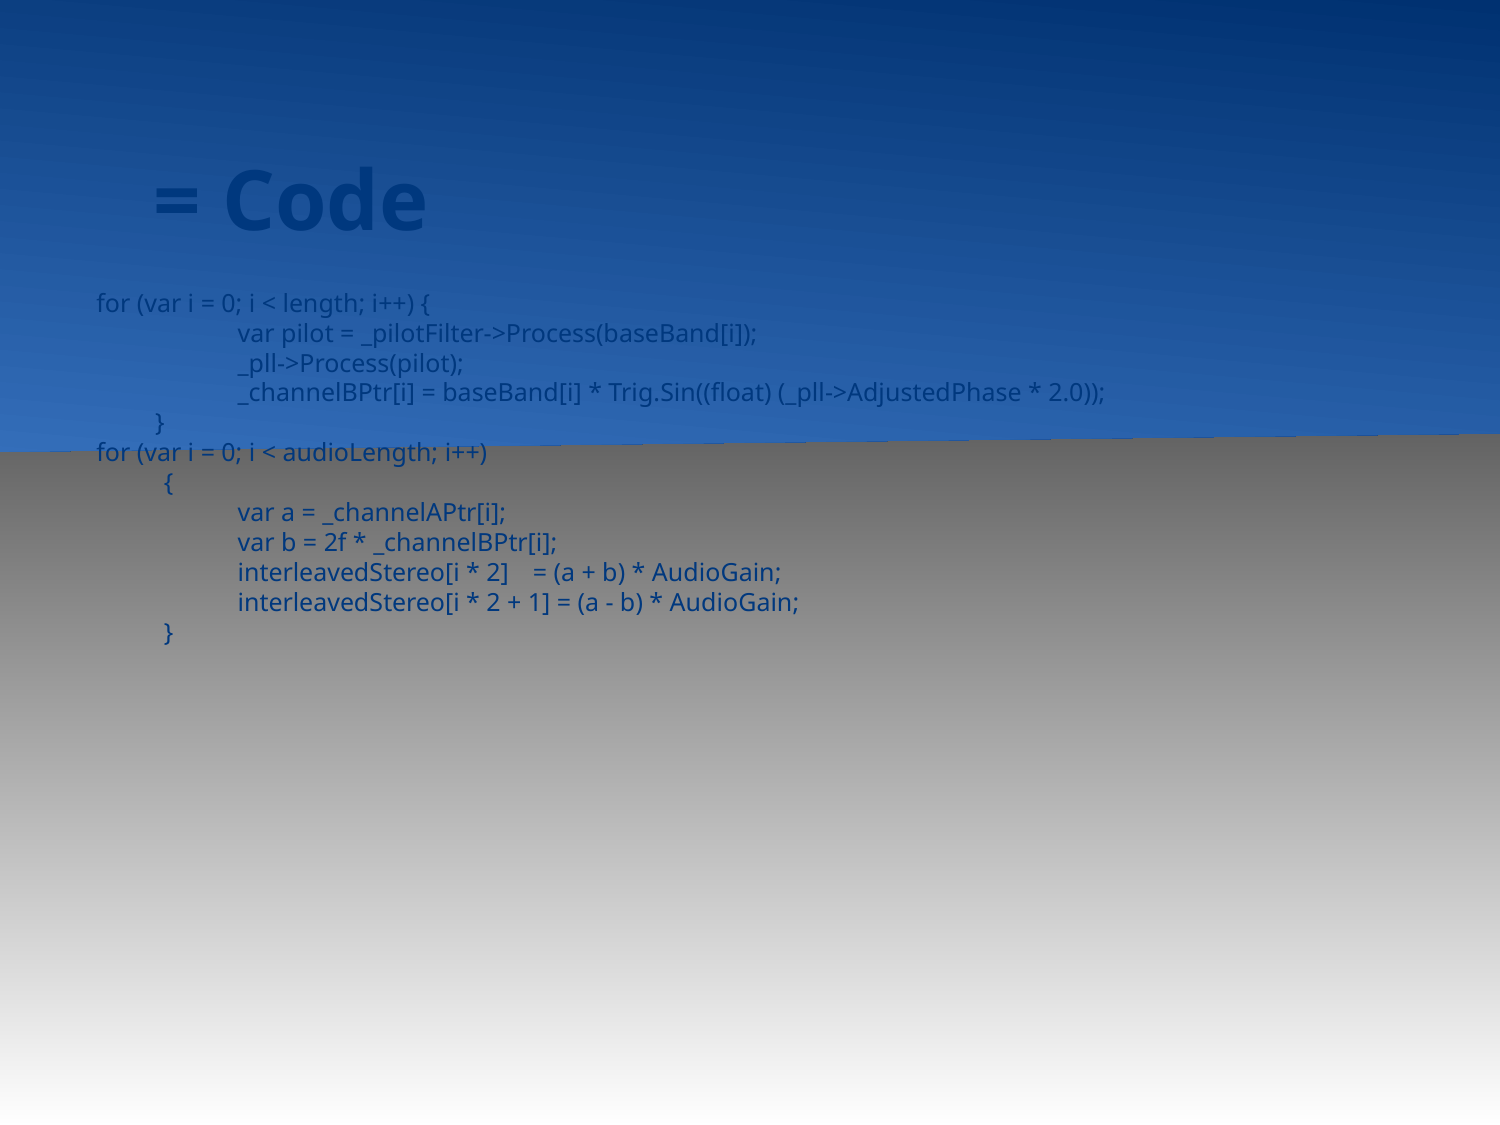

= Code
# for (var i = 0; i < length; i++) {
 	var pilot = _pilotFilter->Process(baseBand[i]);
 	_pll->Process(pilot);
 	_channelBPtr[i] = baseBand[i] * Trig.Sin((float) (_pll->AdjustedPhase * 2.0));
 }
 for (var i = 0; i < audioLength; i++)
 	{
 	var a = _channelAPtr[i];
 	var b = 2f * _channelBPtr[i];
 	interleavedStereo[i * 2] 	= (a + b) * AudioGain;
 	interleavedStereo[i * 2 + 1] = (a - b) * AudioGain;
 	}